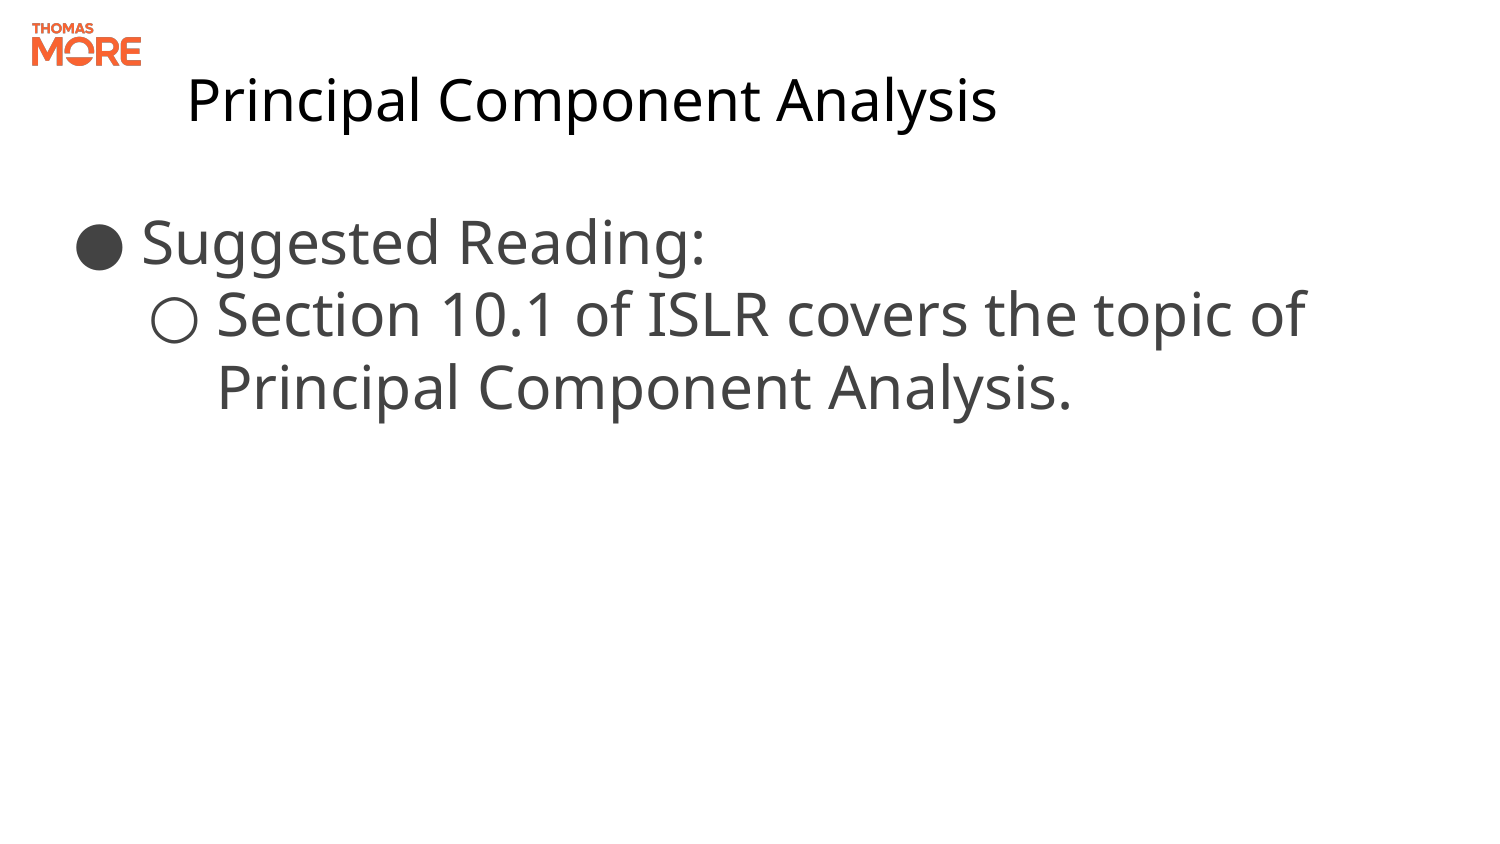

# Principal Component Analysis
Suggested Reading:
Section 10.1 of ISLR covers the topic of Principal Component Analysis.